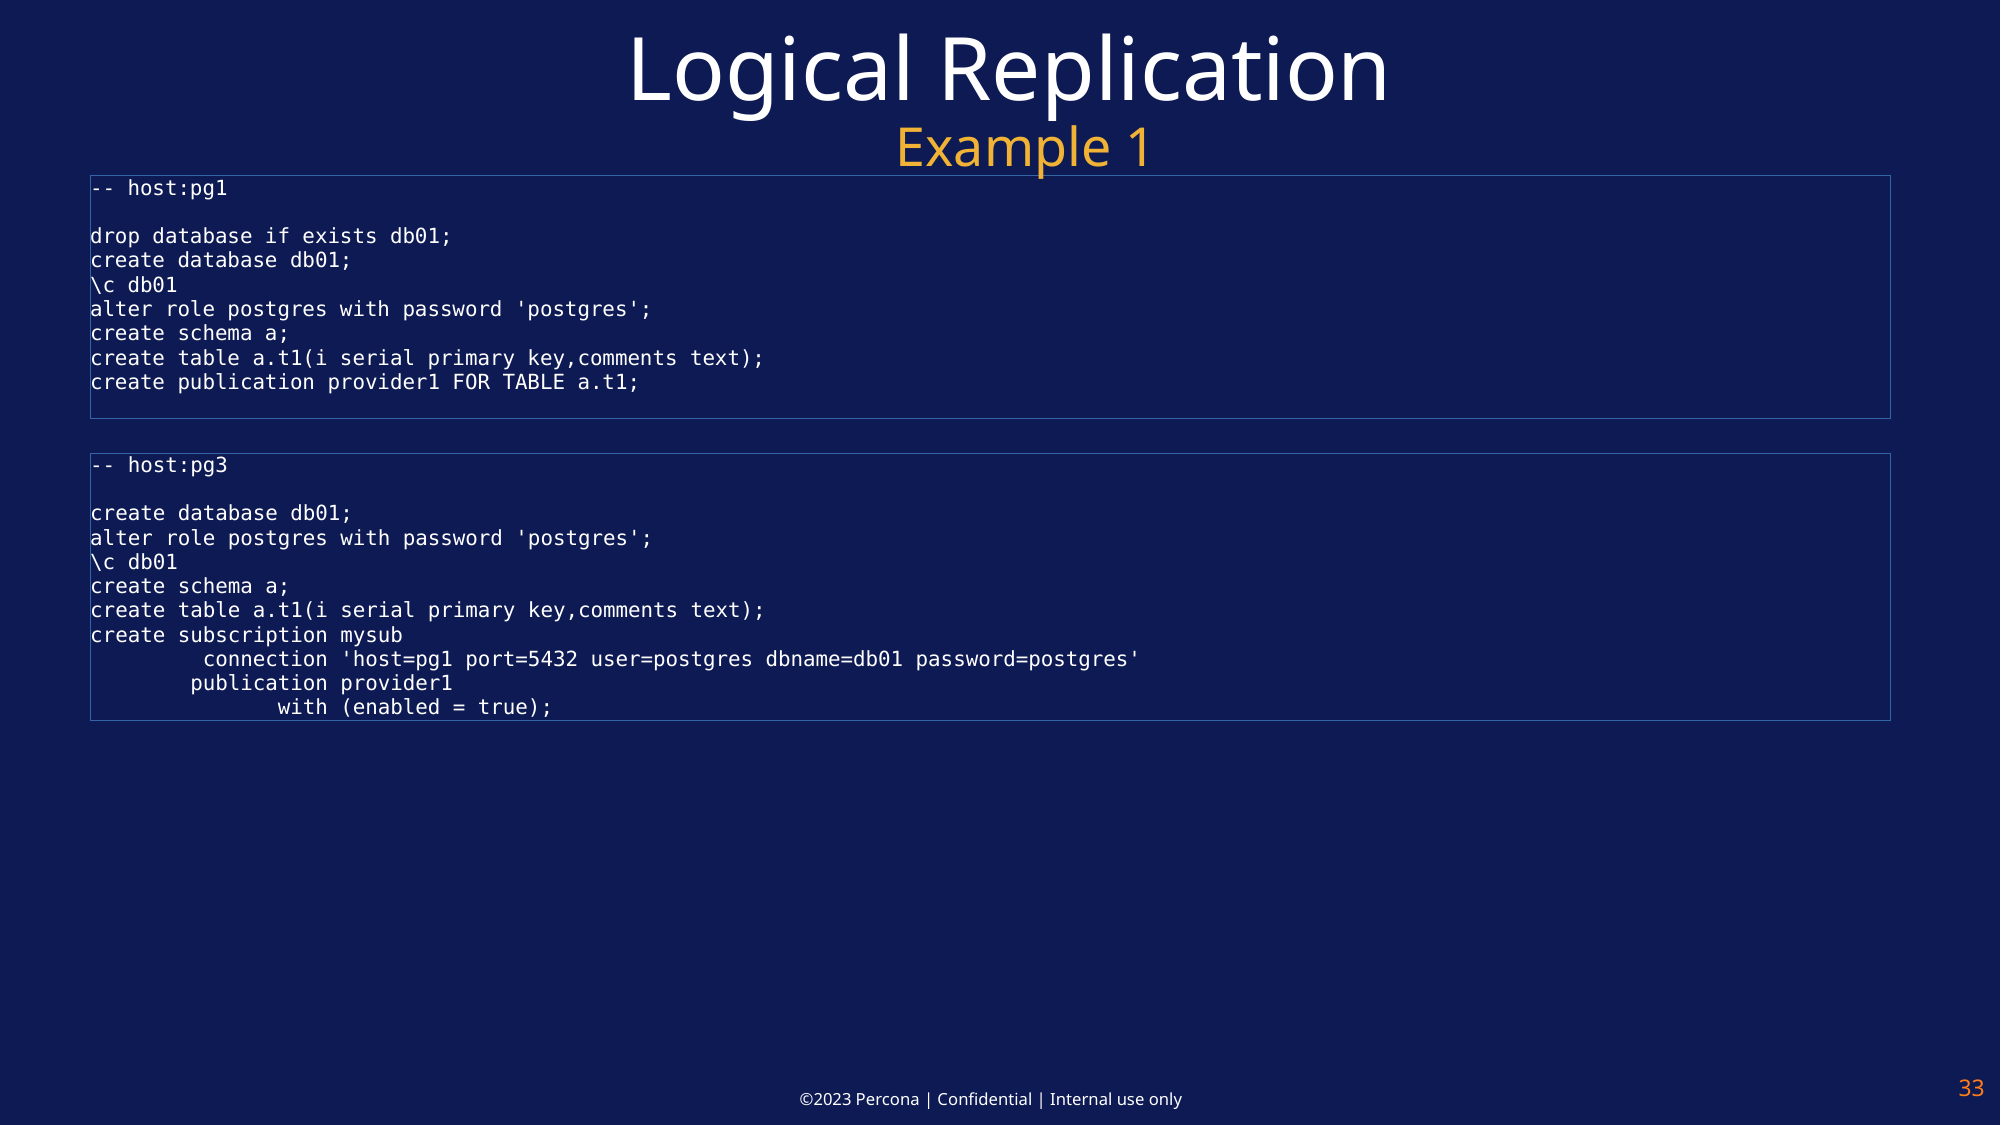

Logical Replication
Example 1
# -- host:pg1 drop database if exists db01; create database db01; \c db01 alter role postgres with password 'postgres'; create schema a; create table a.t1(i serial primary key,comments text); create publication provider1 FOR TABLE a.t1;
-- host:pg3
create database db01;
alter role postgres with password 'postgres';
\c db01
create schema a;
create table a.t1(i serial primary key,comments text);
create subscription mysub
 connection 'host=pg1 port=5432 user=postgres dbname=db01 password=postgres'
 publication provider1
 with (enabled = true);